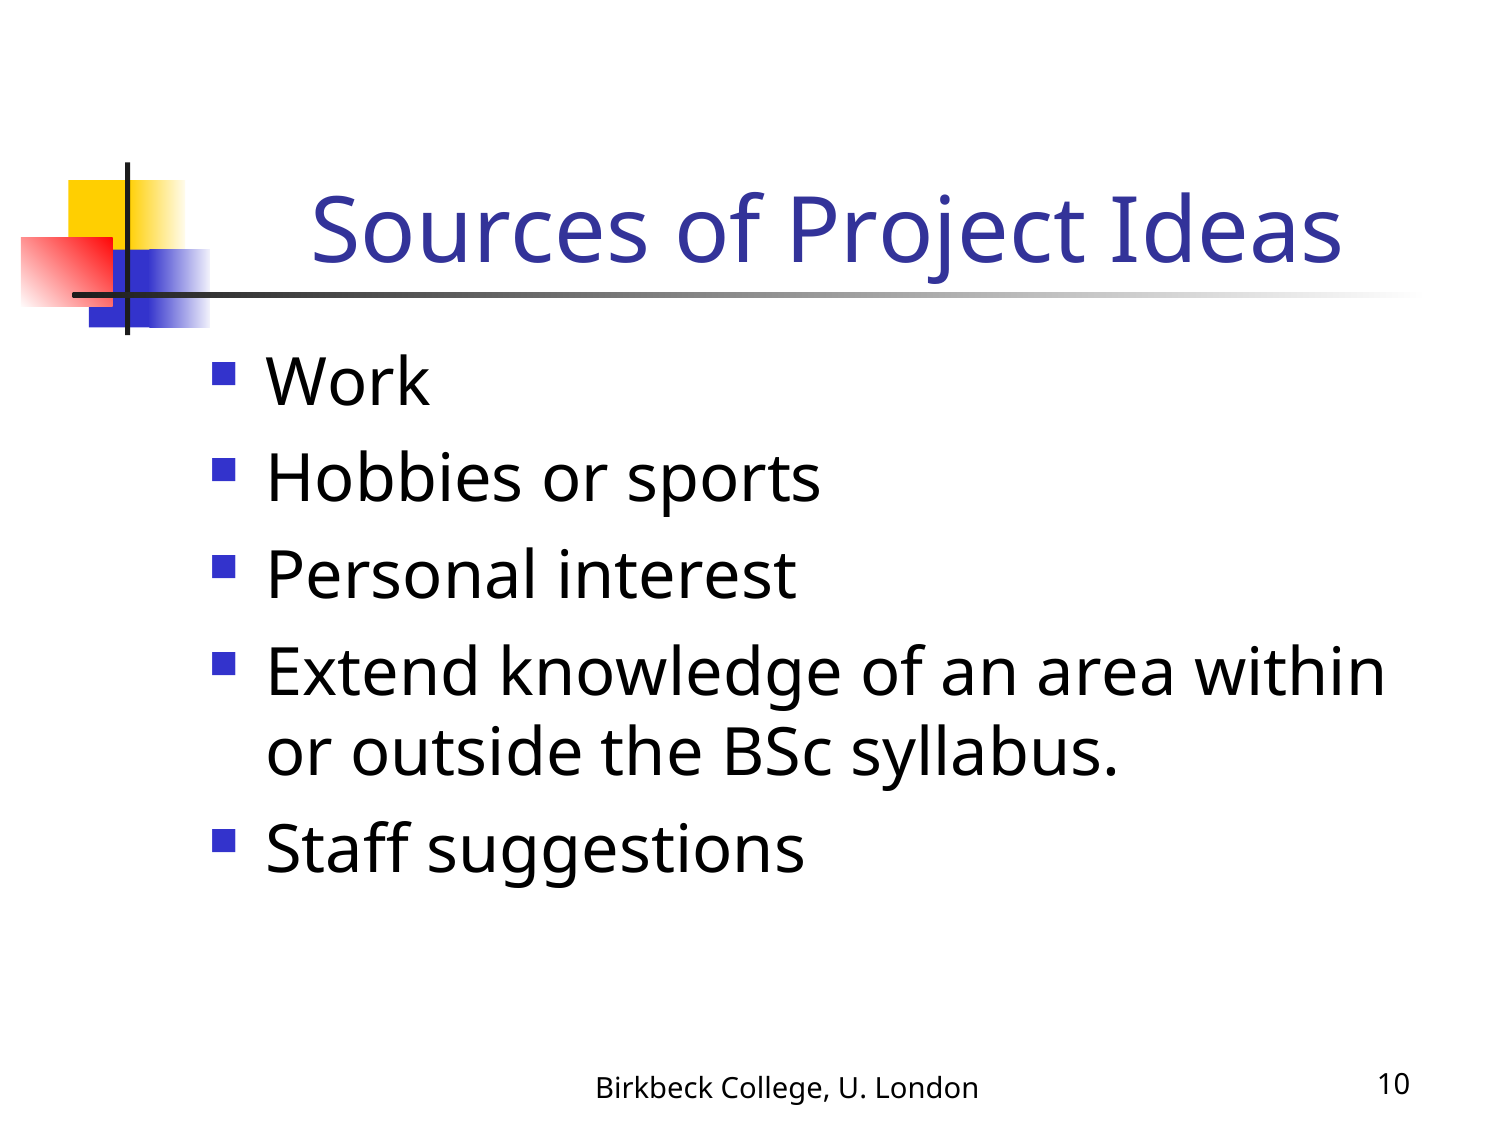

# Sources of Project Ideas
Work
Hobbies or sports
Personal interest
Extend knowledge of an area within or outside the BSc syllabus.
Staff suggestions
Birkbeck College, U. London